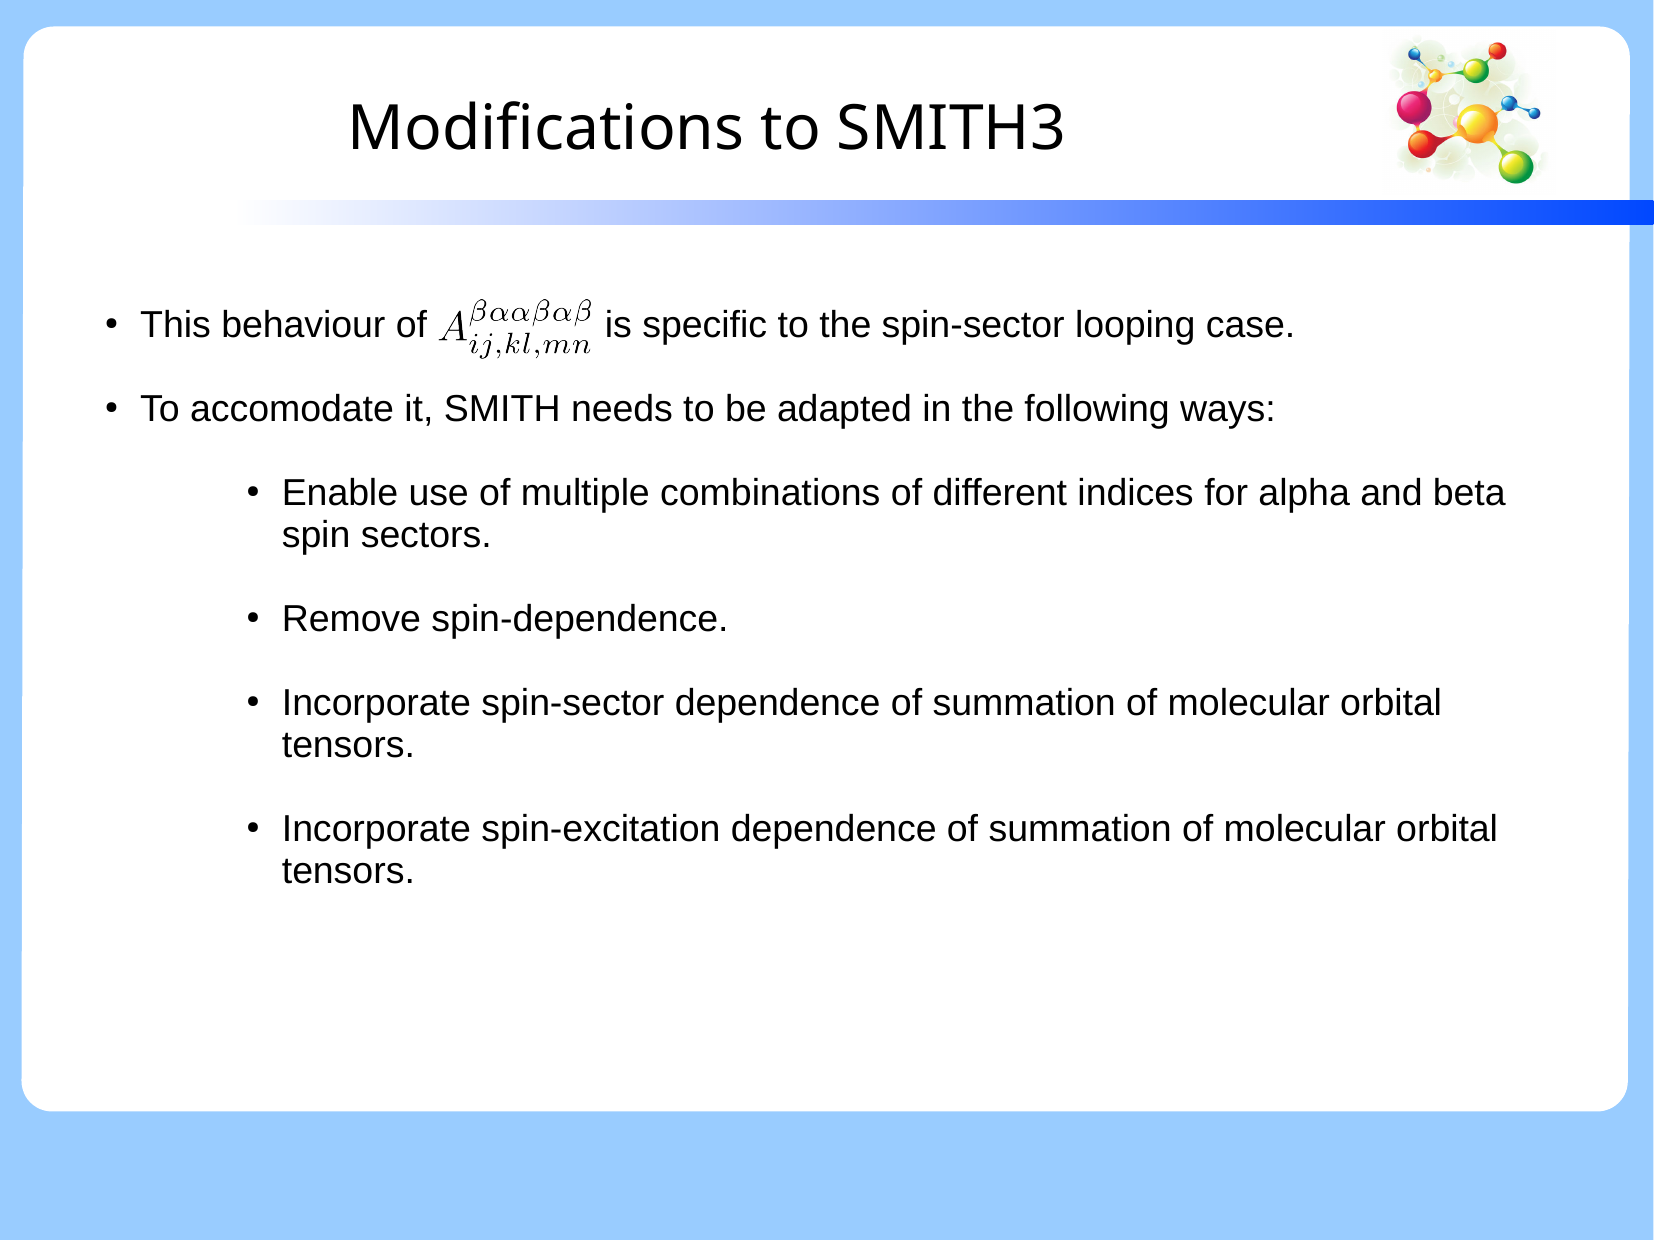

# Modifications to SMITH3
This behaviour of is specific to the spin-sector looping case.
To accomodate it, SMITH needs to be adapted in the following ways:
Enable use of multiple combinations of different indices for alpha and beta spin sectors.
Remove spin-dependence.
Incorporate spin-sector dependence of summation of molecular orbital tensors.
Incorporate spin-excitation dependence of summation of molecular orbital tensors.